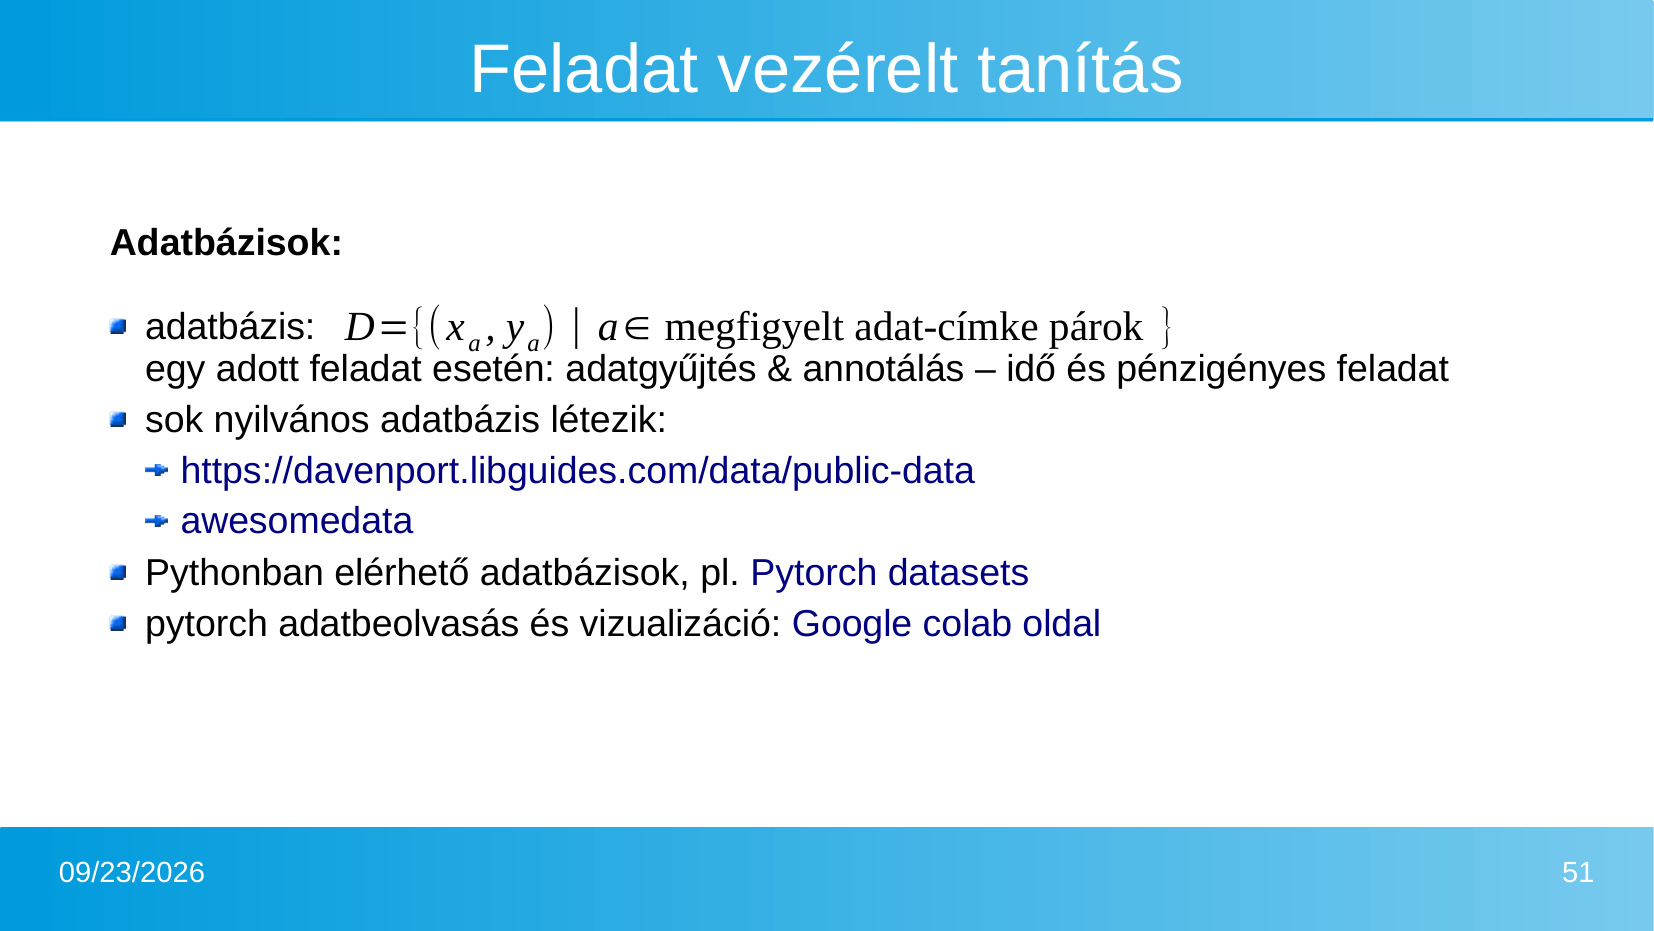

# Feladat vezérelt tanítás
Adatbázisok:
adatbázis:
egy adott feladat esetén: adatgyűjtés & annotálás – idő és pénzigényes feladat
sok nyilvános adatbázis létezik:
https://davenport.libguides.com/data/public-data
awesomedata
Pythonban elérhető adatbázisok, pl. Pytorch datasets
pytorch adatbeolvasás és vizualizáció: Google colab oldal
51